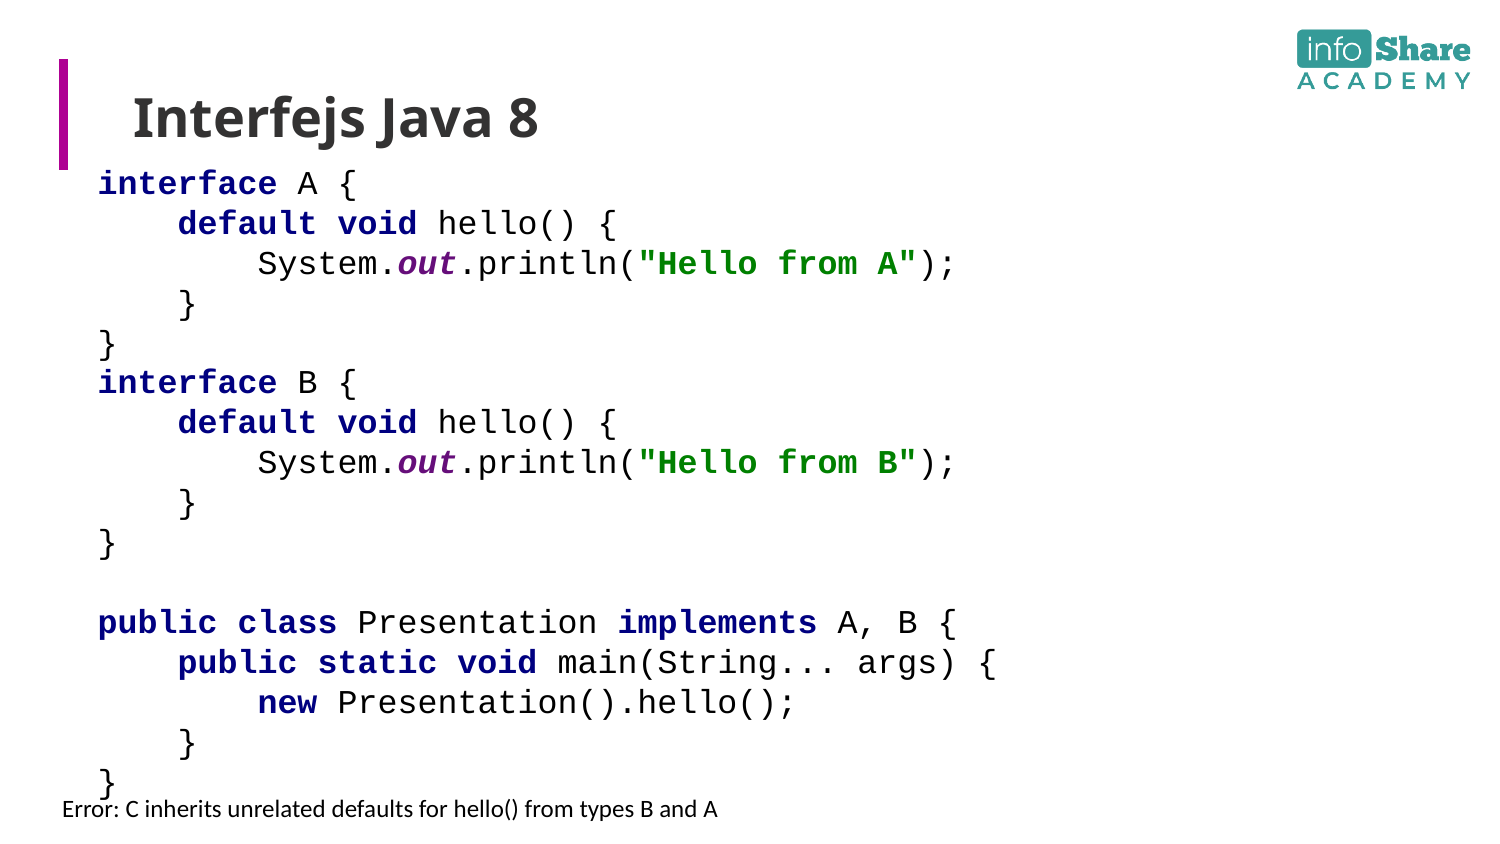

# Interfejs Java 8
interface A {
 default void hello() {
 System.out.println("Hello from A");
 }
}
interface B {
 default void hello() {
 System.out.println("Hello from B");
 }
}
public class Presentation implements A, B {
 public static void main(String... args) {
 new Presentation().hello();
 }
}
Error: C inherits unrelated defaults for hello() from types B and A
Error: C inherits unrelated defaults for hello() from types B and A
Error: C inherits unrelated defaults for hello() from types B and A
Error: C inherits unrelated defaults for hello() from types B and A
Error: C inherits unrelated defaults for hello() from types B and A
Error: C inherits unrelated defaults for hello() from types B and A